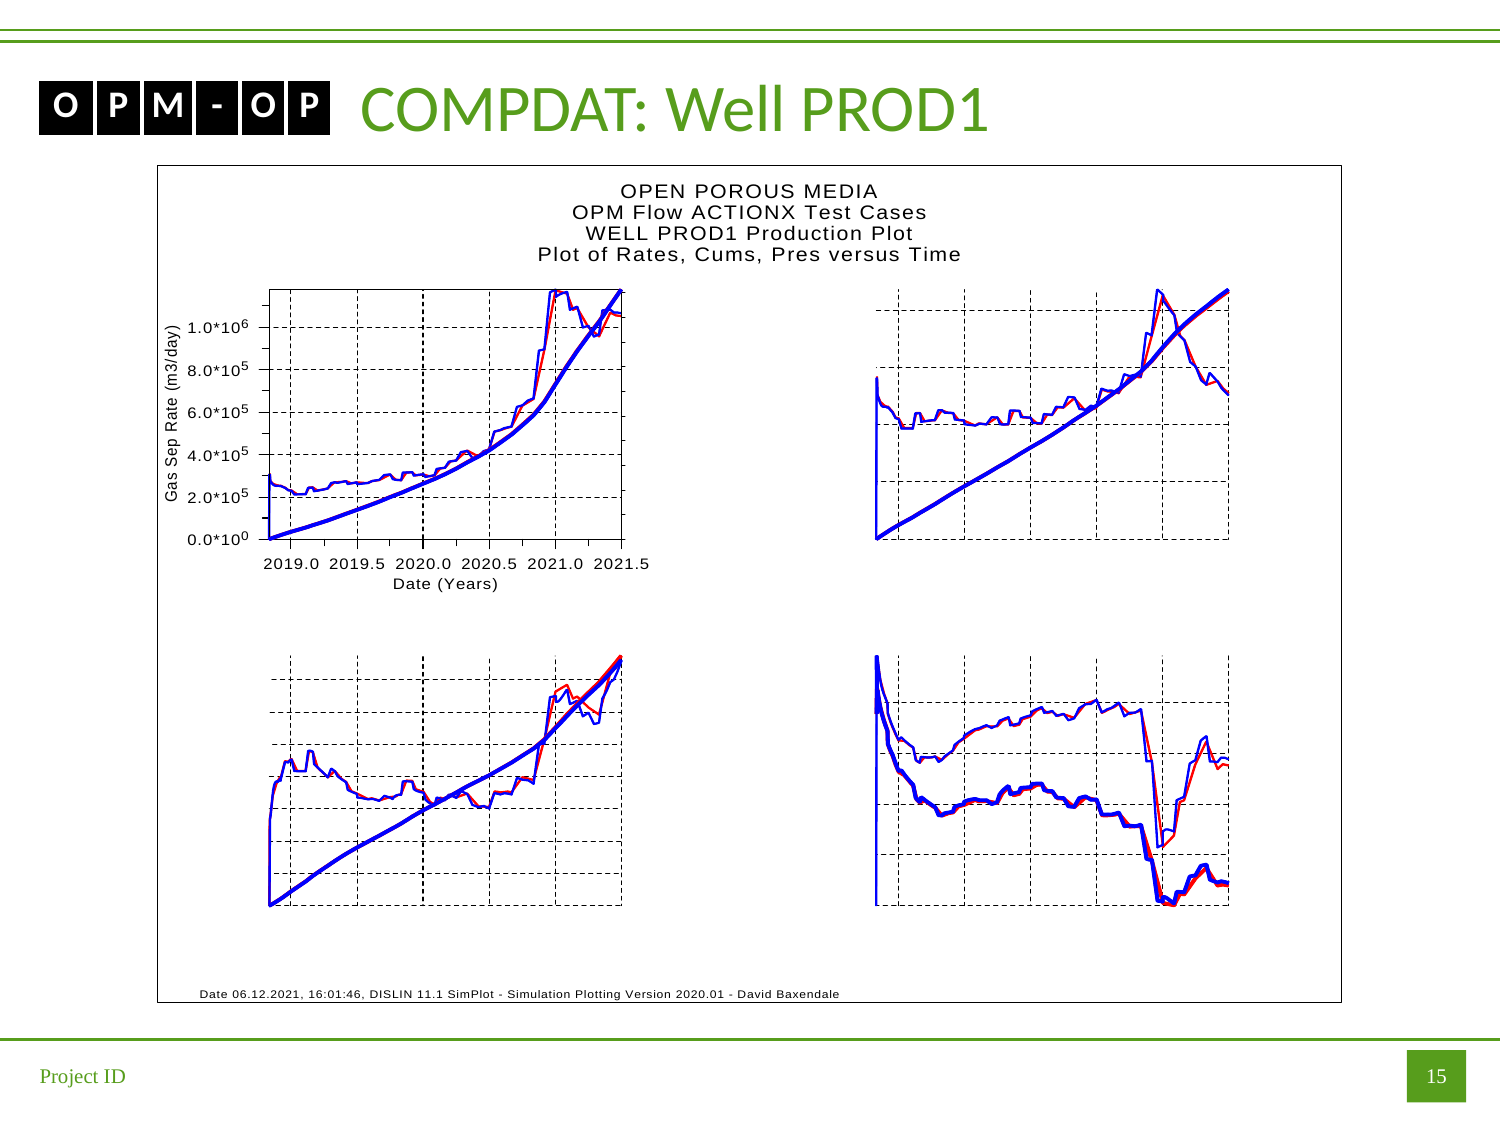

# COMPDAT: Well PROD1
Project ID
15